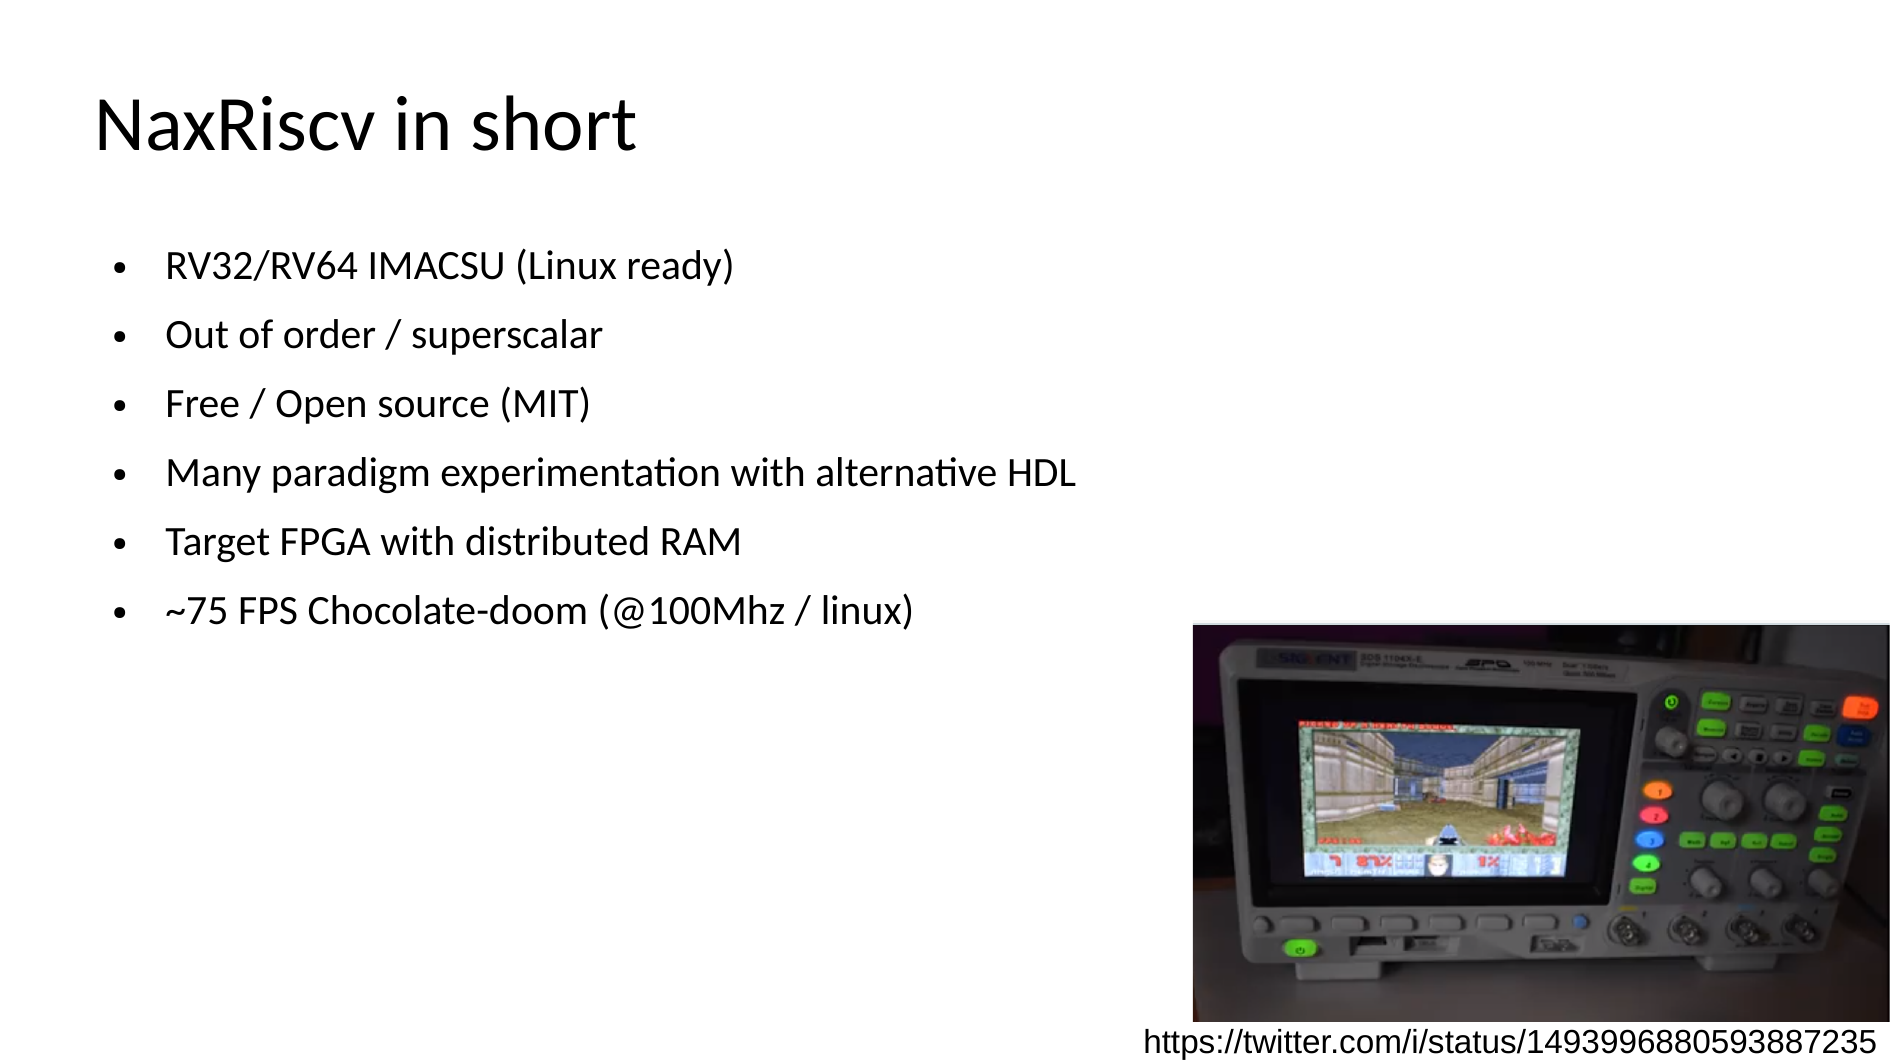

# NaxRiscv in short
RV32/RV64 IMACSU (Linux ready)
Out of order / superscalar
Free / Open source (MIT)
Many paradigm experimentation with alternative HDL
Target FPGA with distributed RAM
~75 FPS Chocolate-doom (@100Mhz / linux)
https://twitter.com/i/status/1493996880593887235